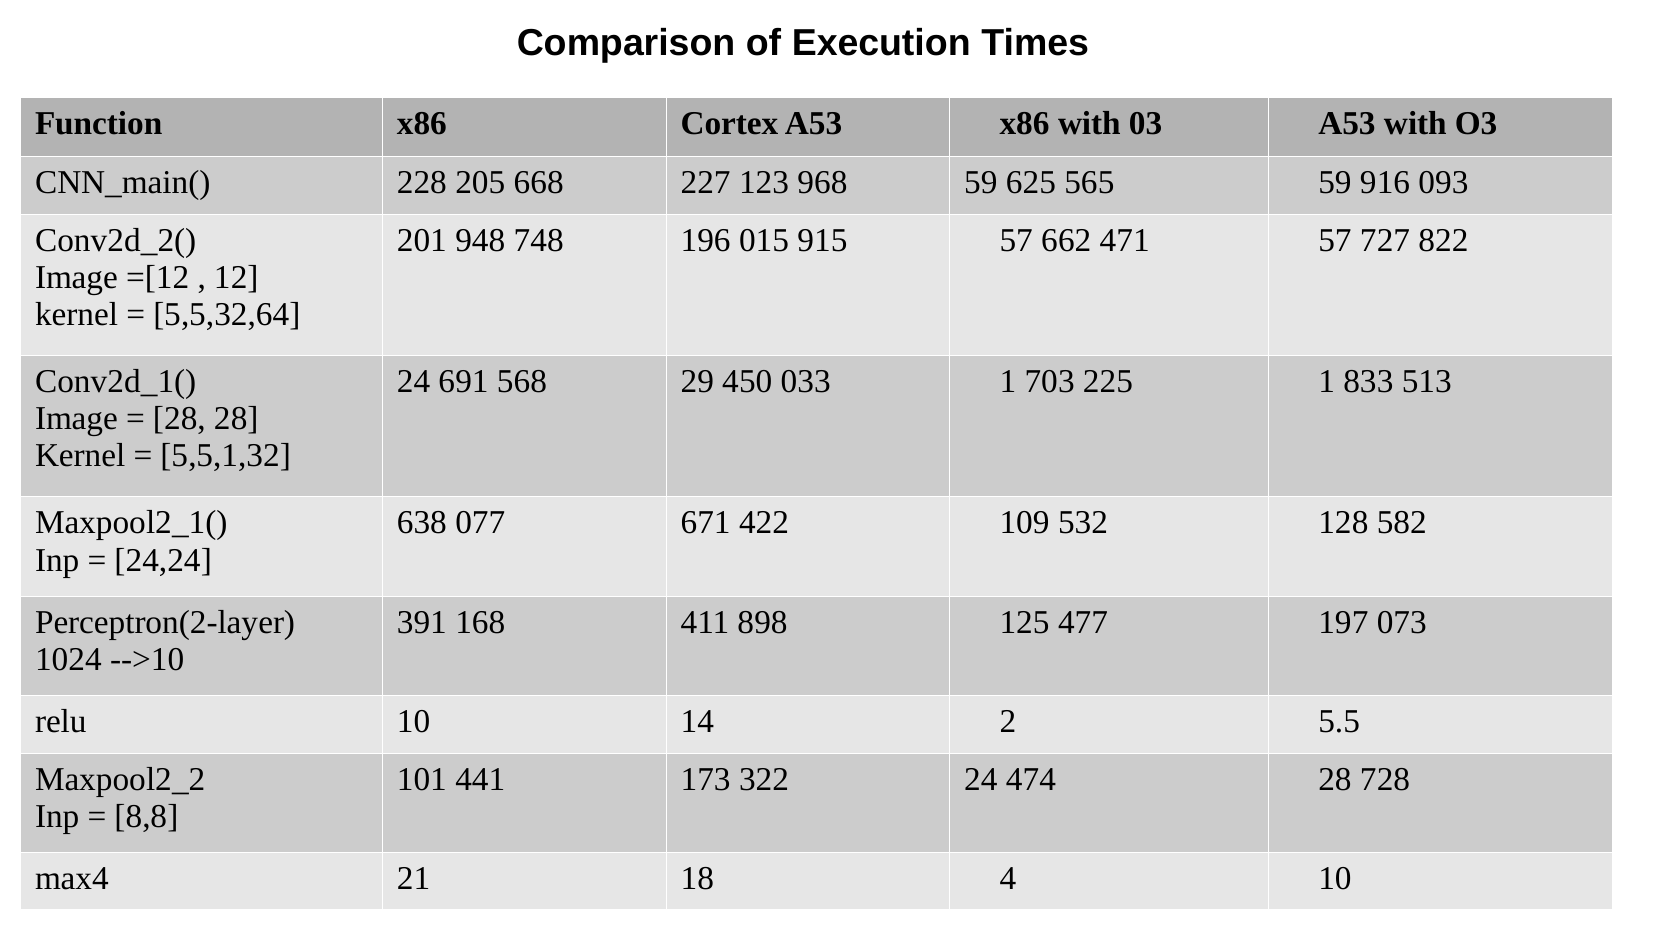

# Comparison of Execution Times
| Function | x86 | Cortex A53 | x86 with 03 | A53 with O3 |
| --- | --- | --- | --- | --- |
| CNN\_main() | 228 205 668 | 227 123 968 | 59 625 565 | 59 916 093 |
| Conv2d\_2() Image =[12 , 12] kernel = [5,5,32,64] | 201 948 748 | 196 015 915 | 57 662 471 | 57 727 822 |
| Conv2d\_1() Image = [28, 28] Kernel = [5,5,1,32] | 24 691 568 | 29 450 033 | 1 703 225 | 1 833 513 |
| Maxpool2\_1() Inp = [24,24] | 638 077 | 671 422 | 109 532 | 128 582 |
| Perceptron(2-layer) 1024 -->10 | 391 168 | 411 898 | 125 477 | 197 073 |
| relu | 10 | 14 | 2 | 5.5 |
| Maxpool2\_2 Inp = [8,8] | 101 441 | 173 322 | 24 474 | 28 728 |
| max4 | 21 | 18 | 4 | 10 |